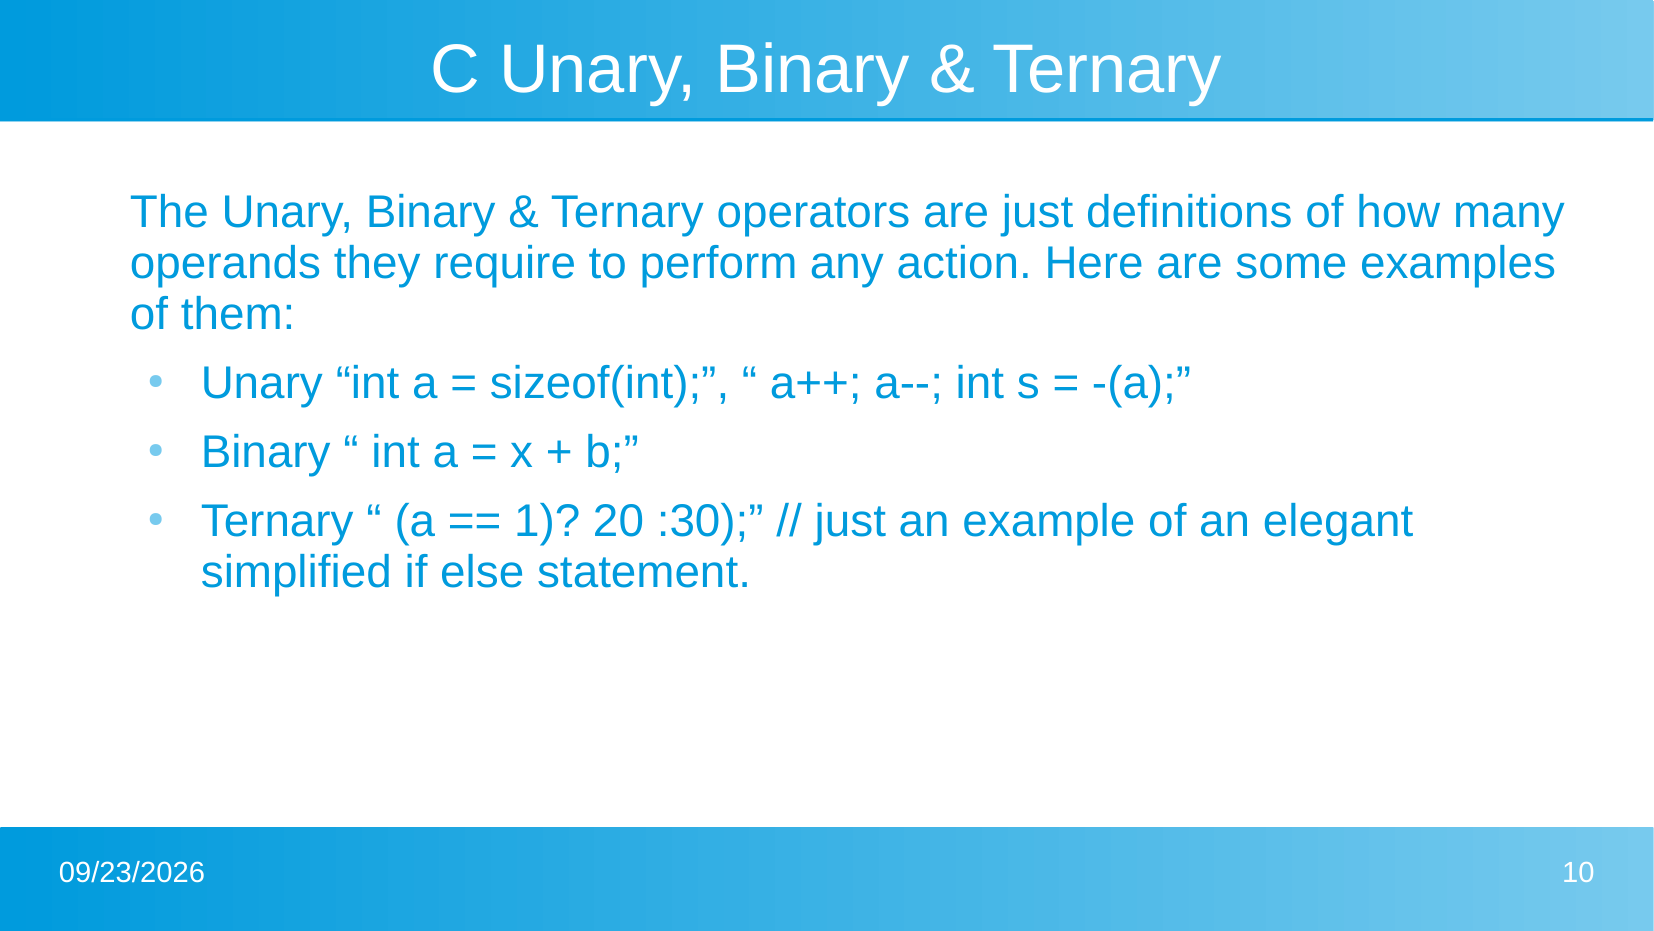

C Unary, Binary & Ternary
# The Unary, Binary & Ternary operators are just definitions of how many operands they require to perform any action. Here are some examples of them:
Unary “int a = sizeof(int);”, “ a++; a--; int s = -(a);”
Binary “ int a = x + b;”
Ternary “ (a == 1)? 20 :30);” // just an example of an elegant simplified if else statement.
10